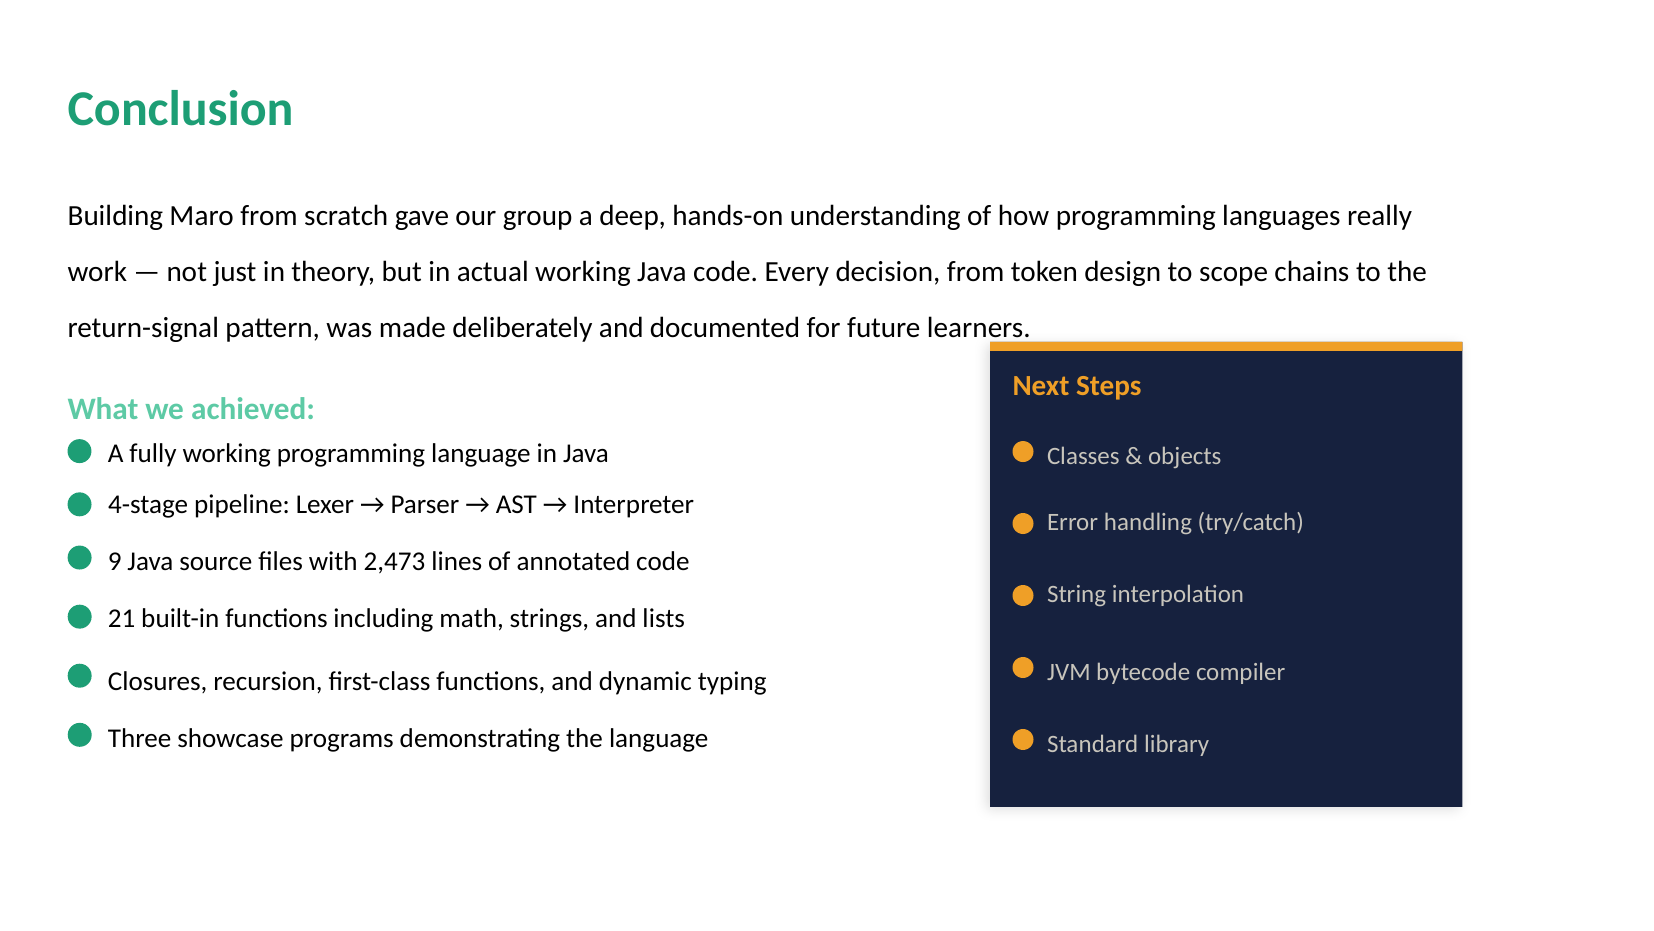

Conclusion
Building Maro from scratch gave our group a deep, hands-on understanding of how programming languages really work — not just in theory, but in actual working Java code. Every decision, from token design to scope chains to the return-signal pattern, was made deliberately and documented for future learners.
Next Steps
What we achieved:
A fully working programming language in Java
Classes & objects
4-stage pipeline: Lexer → Parser → AST → Interpreter
Error handling (try/catch)
9 Java source files with 2,473 lines of annotated code
String interpolation
21 built-in functions including math, strings, and lists
JVM bytecode compiler
Closures, recursion, first-class functions, and dynamic typing
Three showcase programs demonstrating the language
Standard library